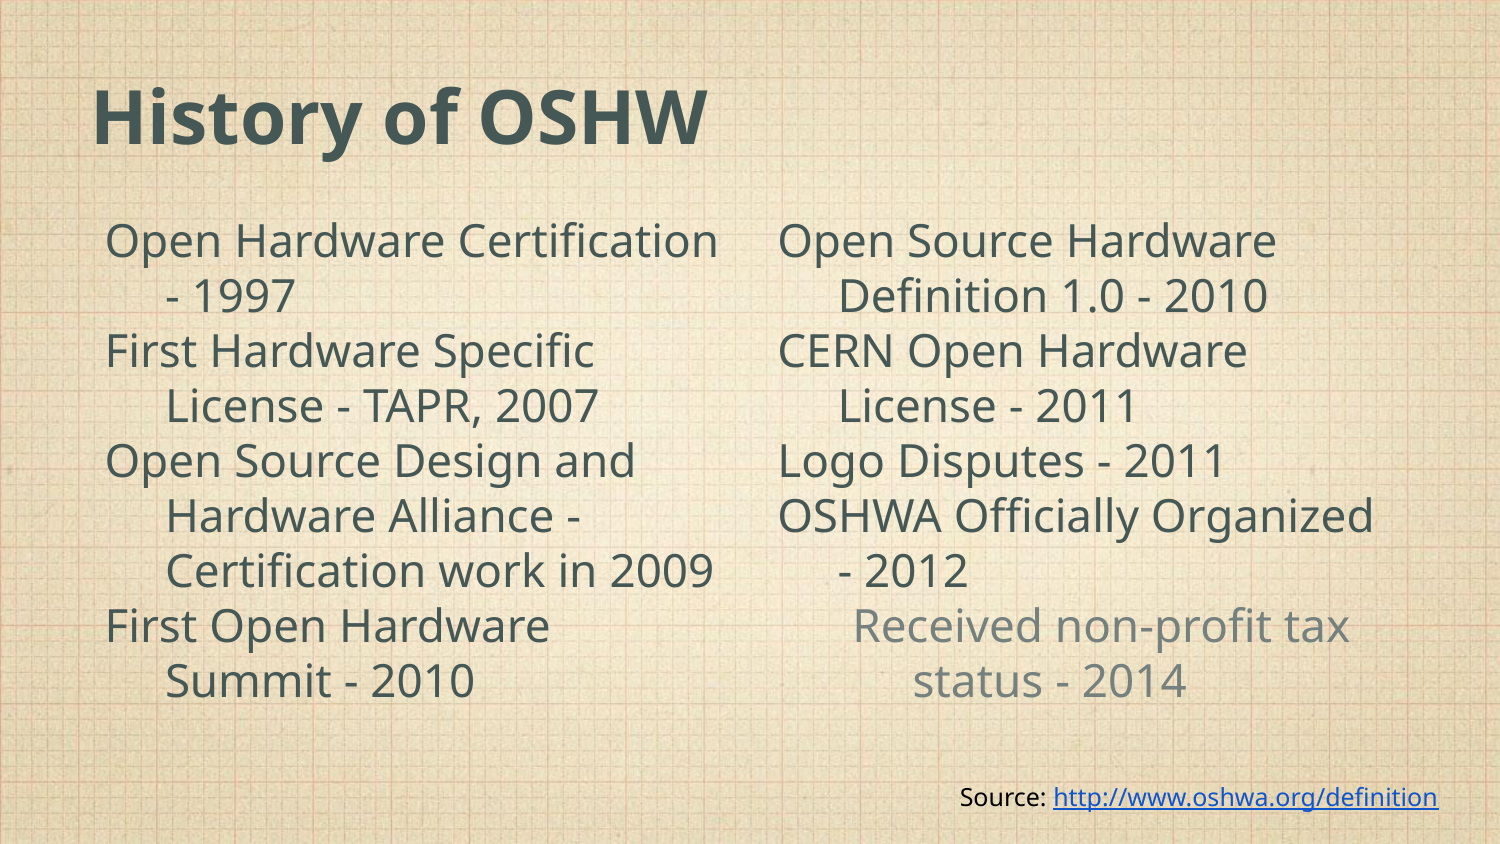

# History of OSHW
Open Hardware Certification - 1997
First Hardware Specific License - TAPR, 2007
Open Source Design and Hardware Alliance - Certification work in 2009
First Open Hardware Summit - 2010
Open Source Hardware Definition 1.0 - 2010
CERN Open Hardware License - 2011
Logo Disputes - 2011
OSHWA Officially Organized - 2012
Received non-profit tax status - 2014
Source: http://www.oshwa.org/definition